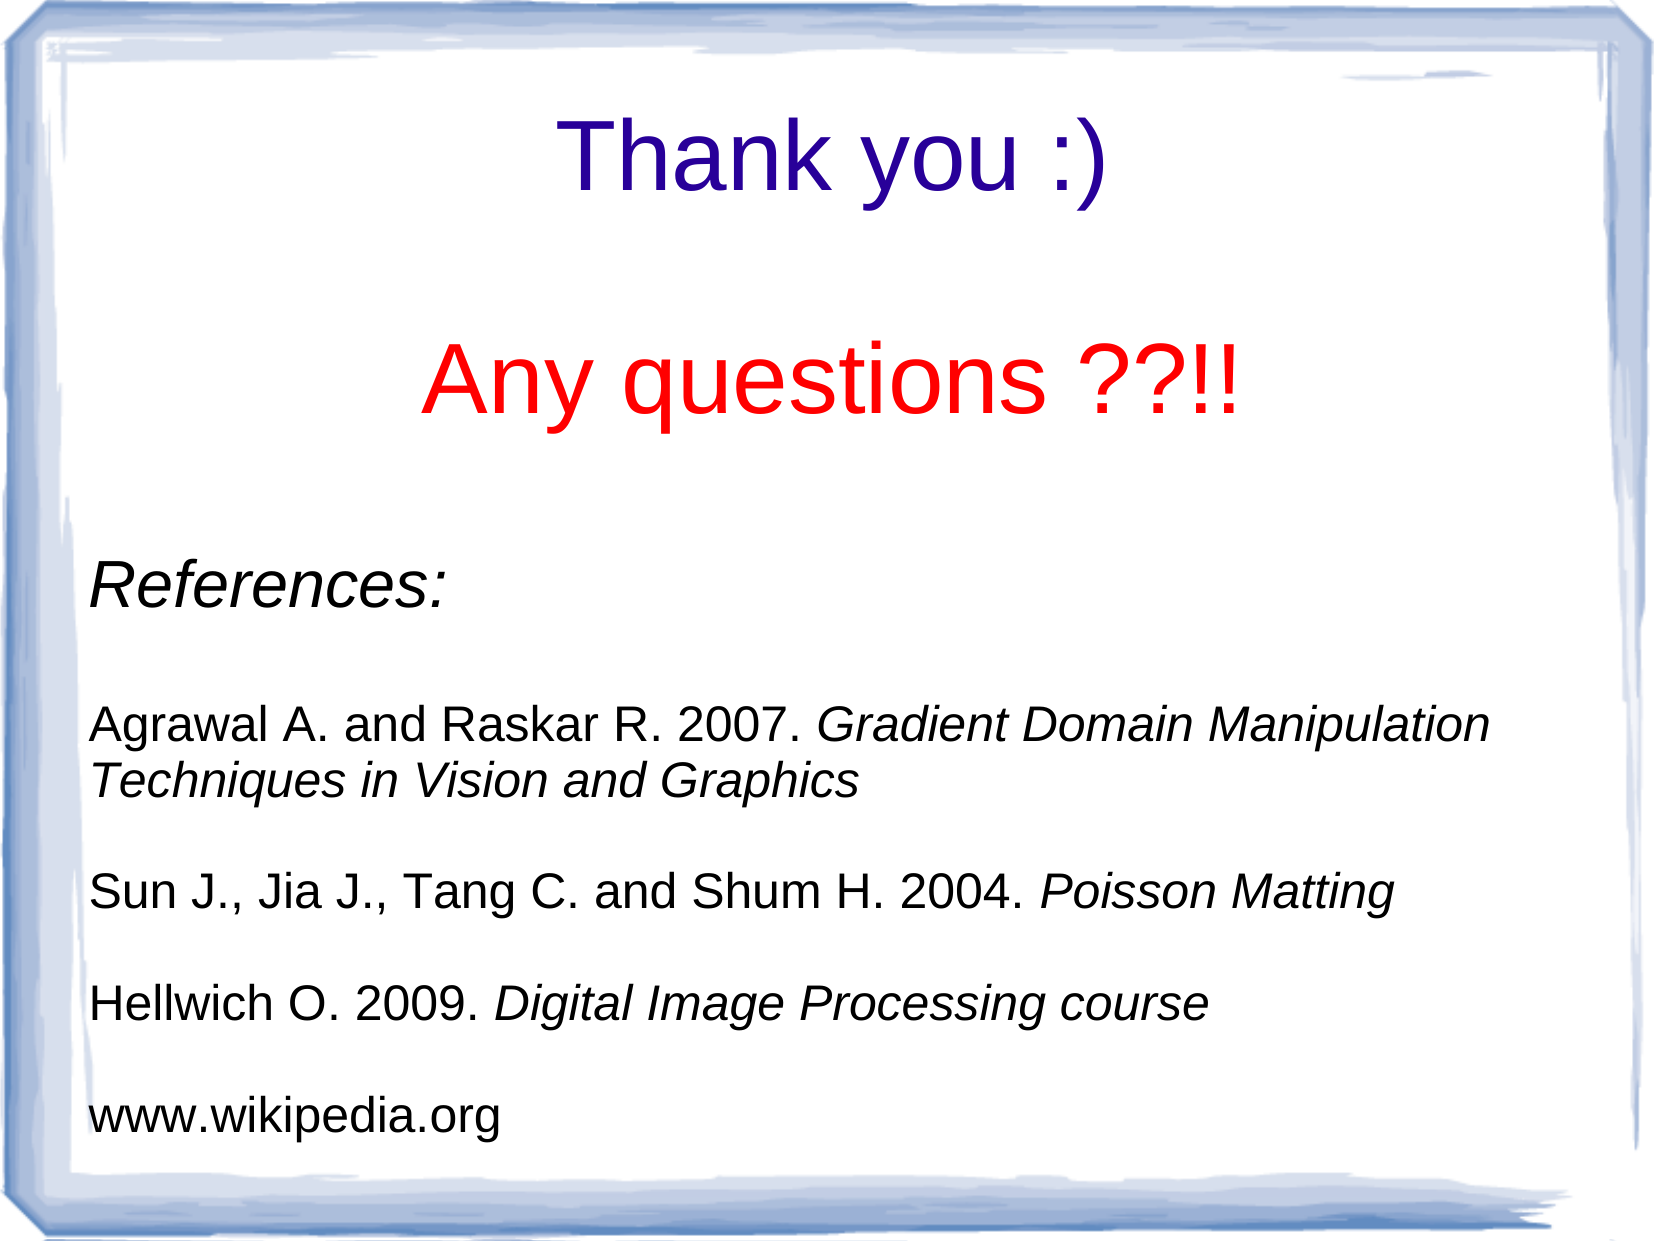

# Thank you :)
Any questions ??!!
References:
Agrawal A. and Raskar R. 2007. Gradient Domain Manipulation Techniques in Vision and Graphics
Sun J., Jia J., Tang C. and Shum H. 2004. Poisson Matting
Hellwich O. 2009. Digital Image Processing course
www.wikipedia.org